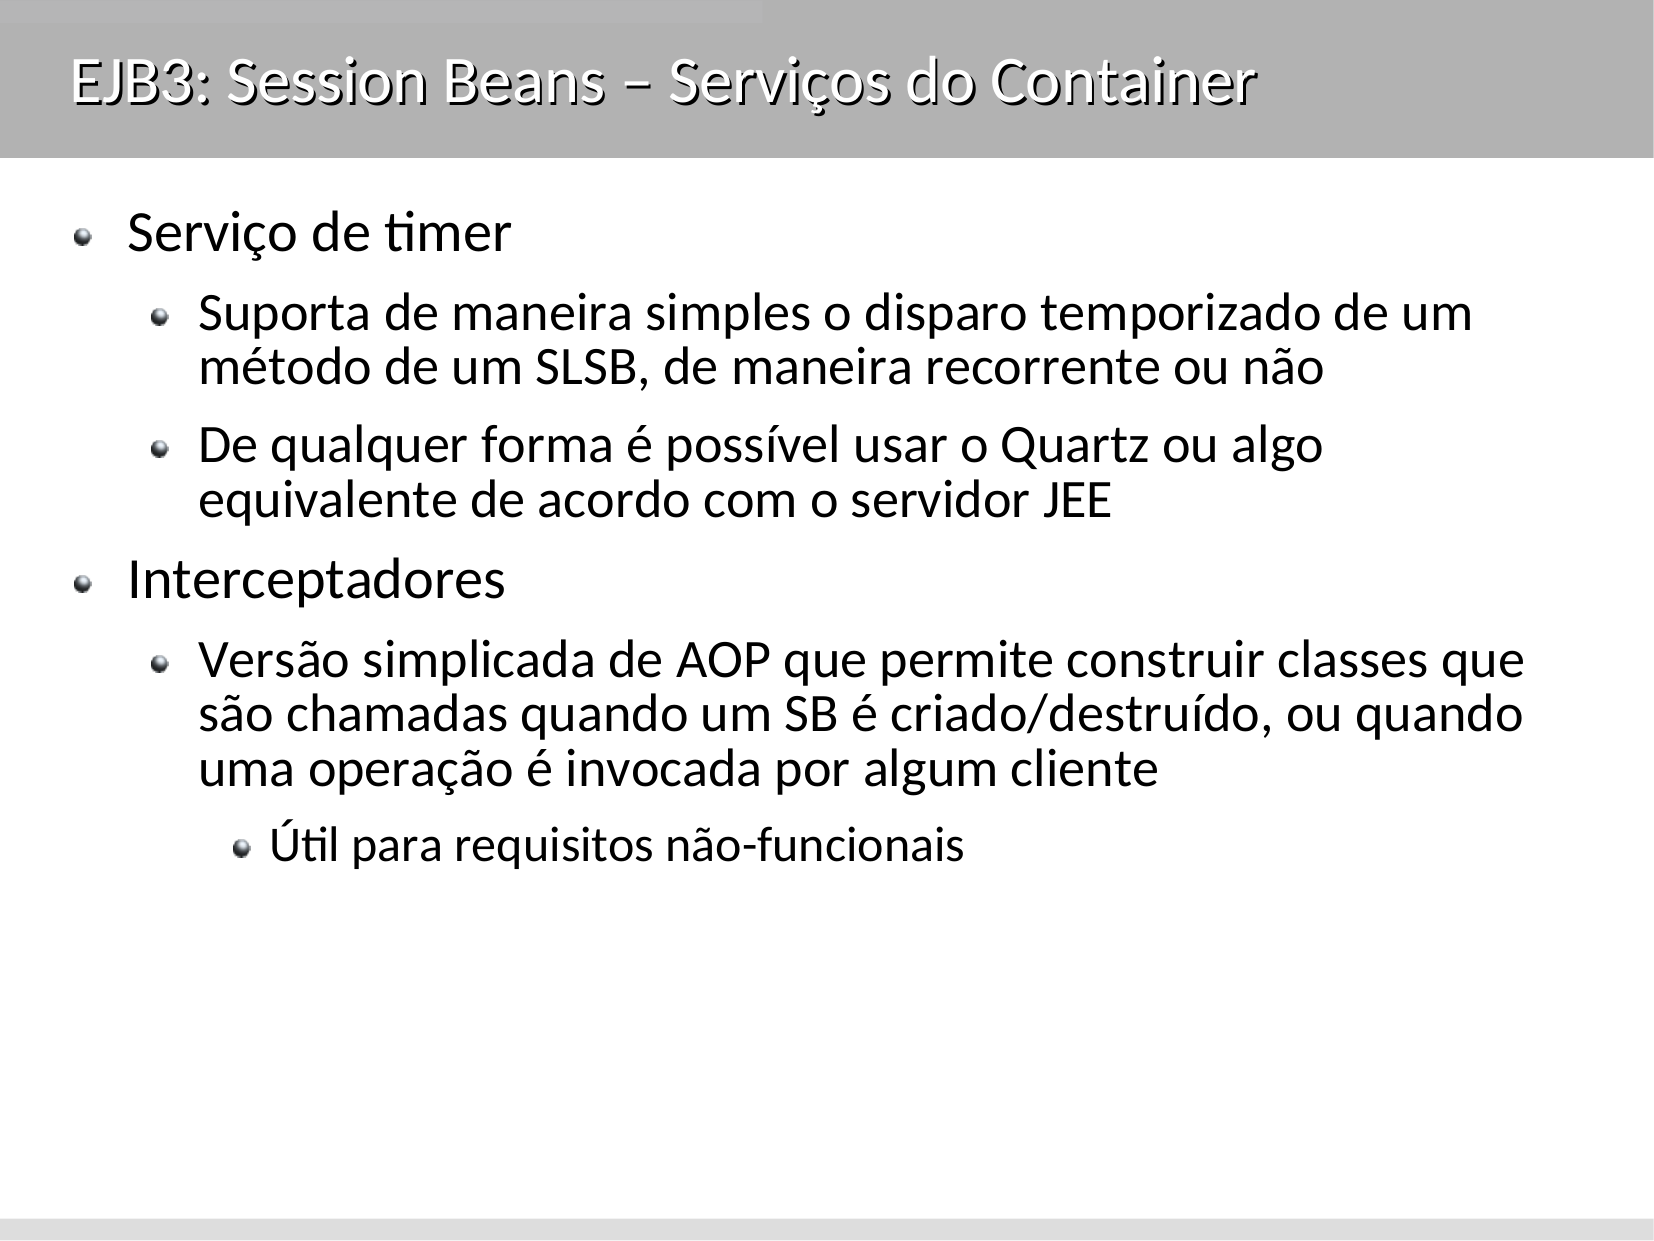

# EJB3: Session Beans – Serviços do Container
Serviço de timer
Suporta de maneira simples o disparo temporizado de um método de um SLSB, de maneira recorrente ou não
De qualquer forma é possível usar o Quartz ou algo equivalente de acordo com o servidor JEE
Interceptadores
Versão simplicada de AOP que permite construir classes que são chamadas quando um SB é criado/destruído, ou quando uma operação é invocada por algum cliente
Útil para requisitos não-funcionais